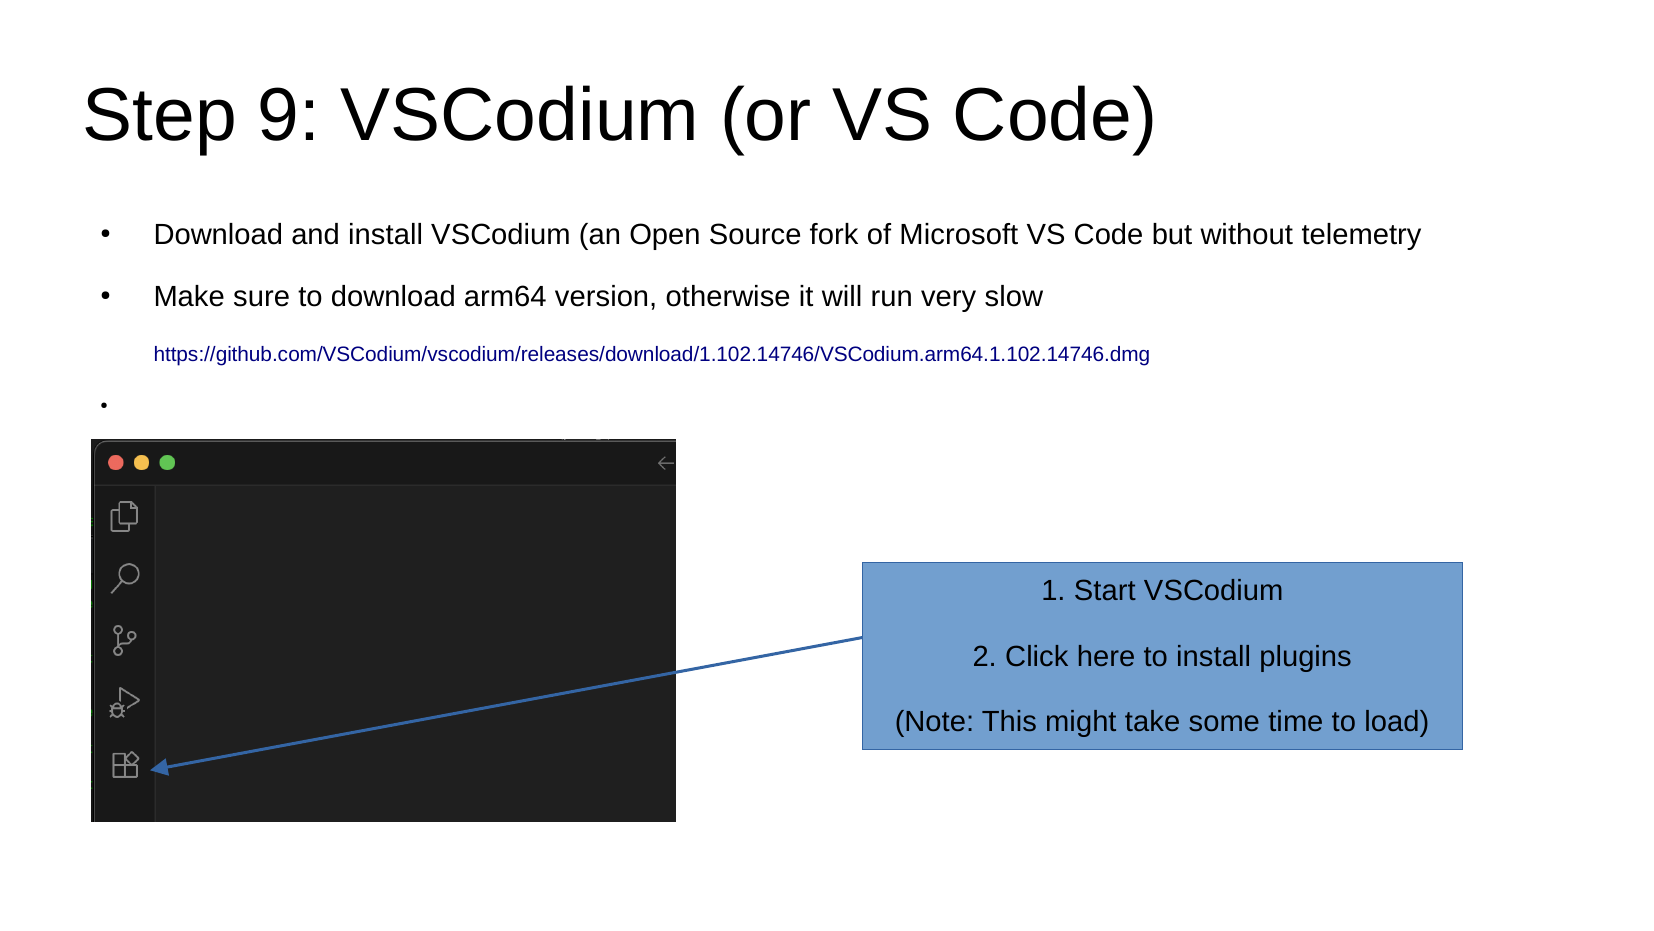

# Step 9: VSCodium (or VS Code)
Download and install VSCodium (an Open Source fork of Microsoft VS Code but without telemetry
Make sure to download arm64 version, otherwise it will run very slow
https://github.com/VSCodium/vscodium/releases/download/1.102.14746/VSCodium.arm64.1.102.14746.dmg
1. Start VSCodium
2. Click here to install plugins
(Note: This might take some time to load)